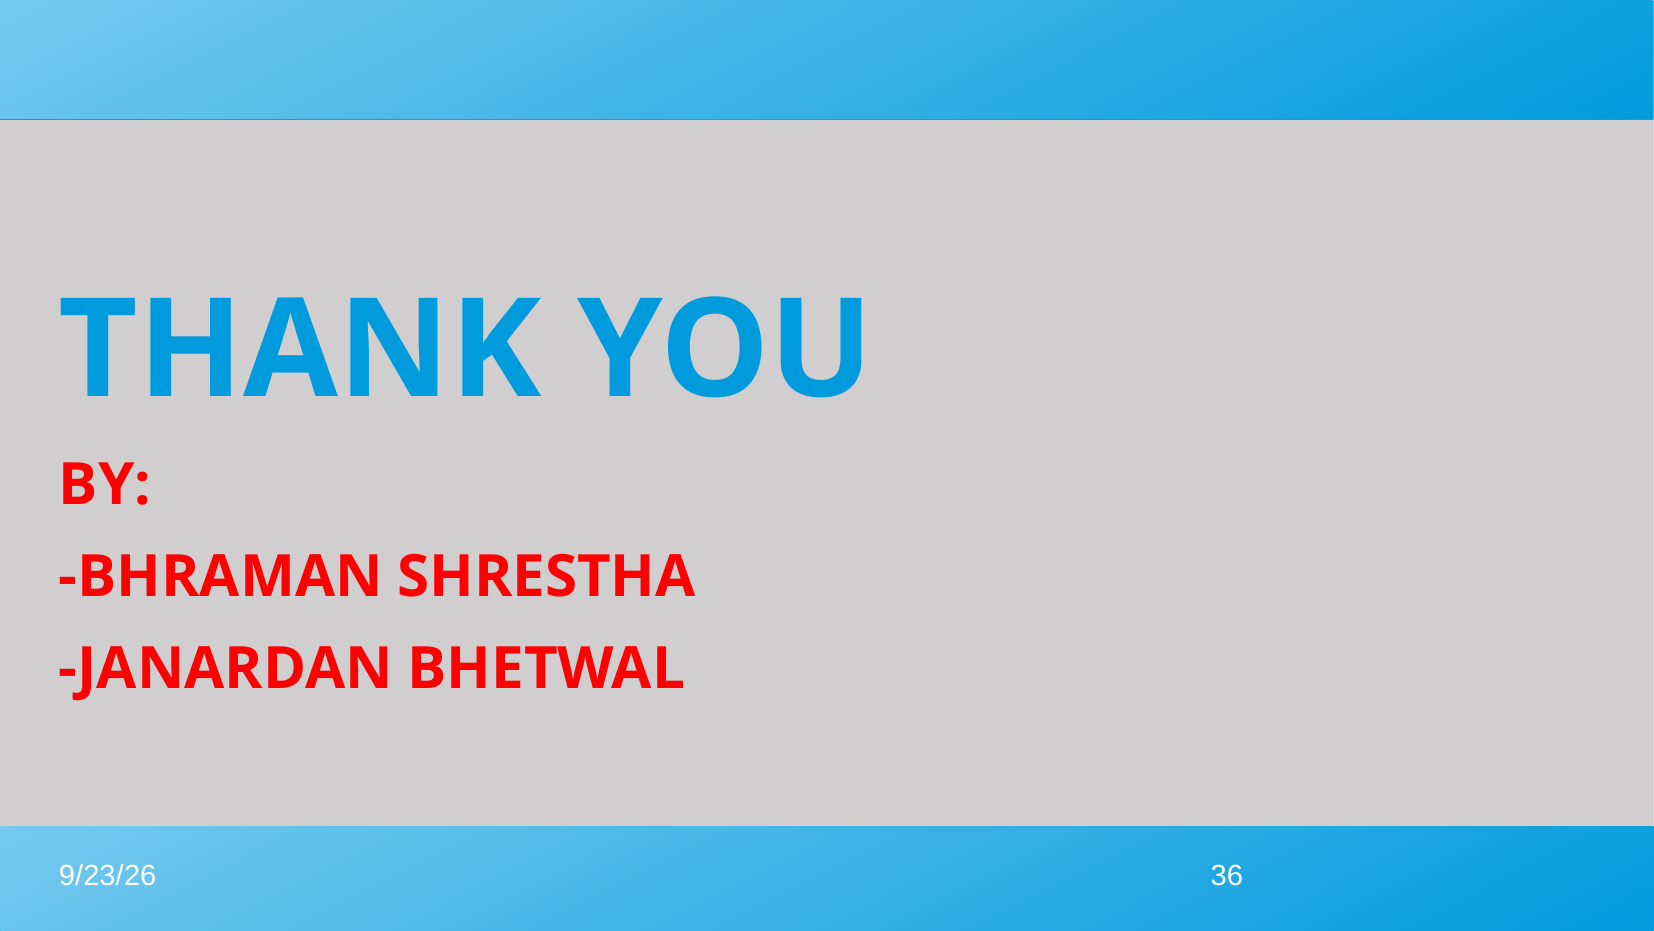

#
THANK YOU
BY:
-BHRAMAN SHRESTHA
-JANARDAN BHETWAL